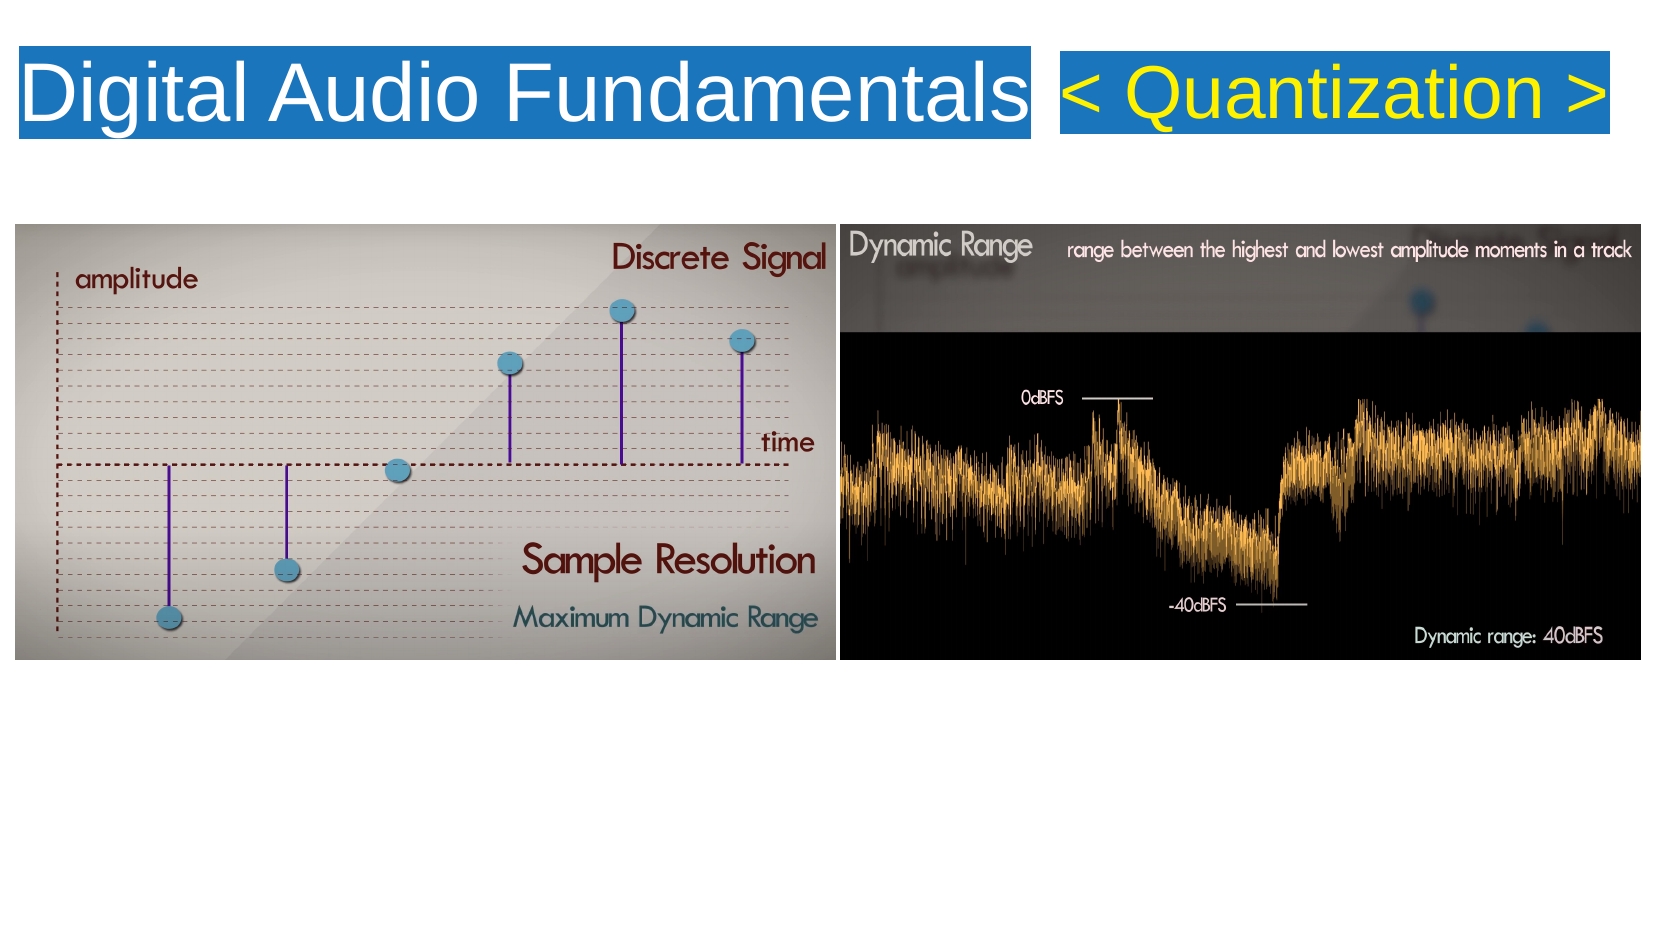

< Quantization >
# Digital Audio Fundamentals